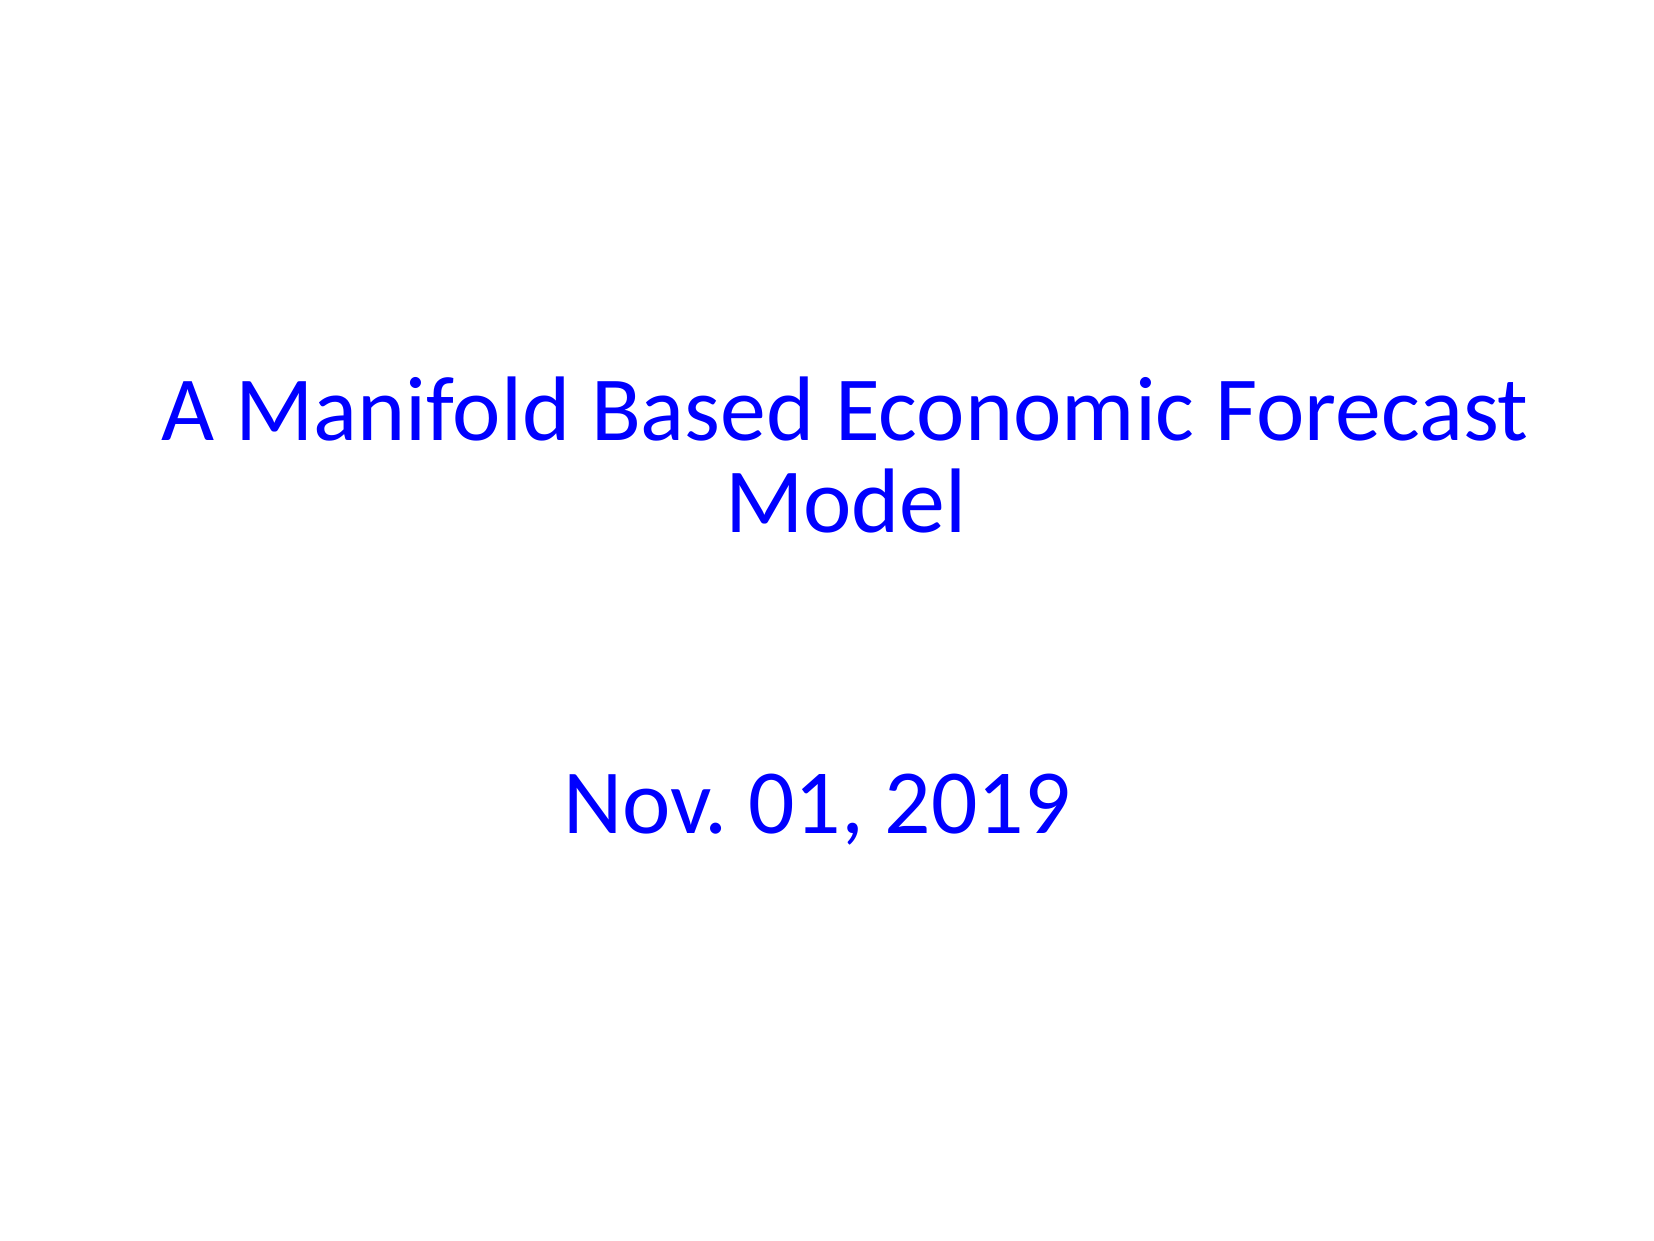

# A Manifold Based Economic Forecast Model
Nov. 01, 2019